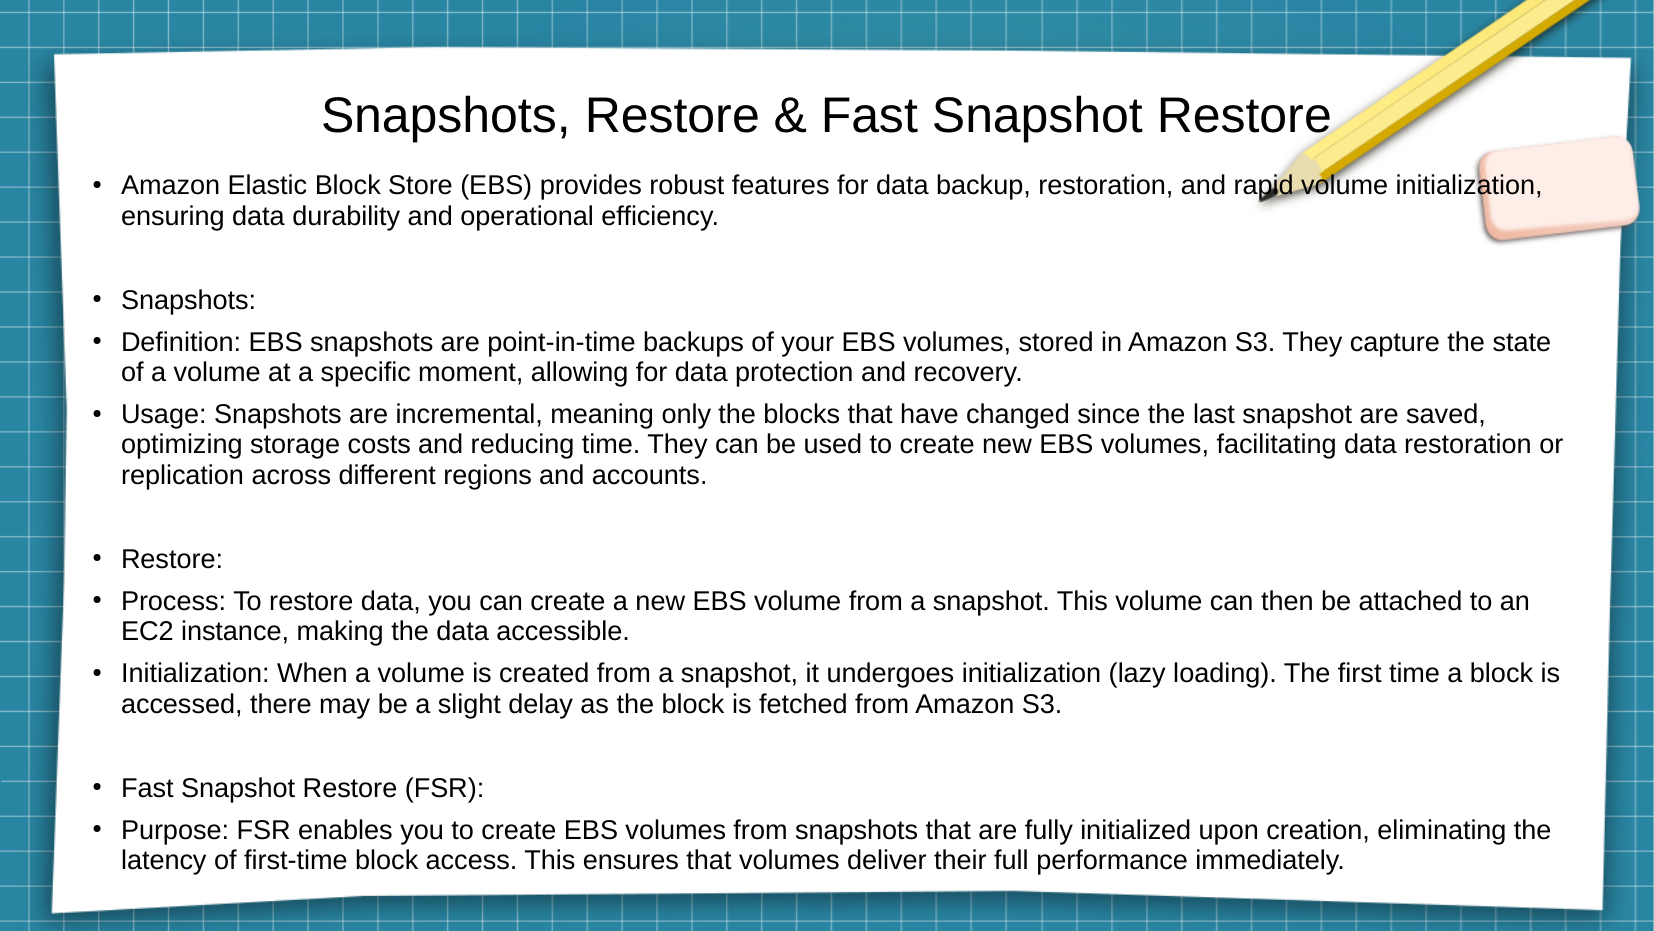

# Snapshots, Restore & Fast Snapshot Restore
Amazon Elastic Block Store (EBS) provides robust features for data backup, restoration, and rapid volume initialization, ensuring data durability and operational efficiency.
Snapshots:
Definition: EBS snapshots are point-in-time backups of your EBS volumes, stored in Amazon S3. They capture the state of a volume at a specific moment, allowing for data protection and recovery.
Usage: Snapshots are incremental, meaning only the blocks that have changed since the last snapshot are saved, optimizing storage costs and reducing time. They can be used to create new EBS volumes, facilitating data restoration or replication across different regions and accounts.
Restore:
Process: To restore data, you can create a new EBS volume from a snapshot. This volume can then be attached to an EC2 instance, making the data accessible.
Initialization: When a volume is created from a snapshot, it undergoes initialization (lazy loading). The first time a block is accessed, there may be a slight delay as the block is fetched from Amazon S3.
Fast Snapshot Restore (FSR):
Purpose: FSR enables you to create EBS volumes from snapshots that are fully initialized upon creation, eliminating the latency of first-time block access. This ensures that volumes deliver their full performance immediately.